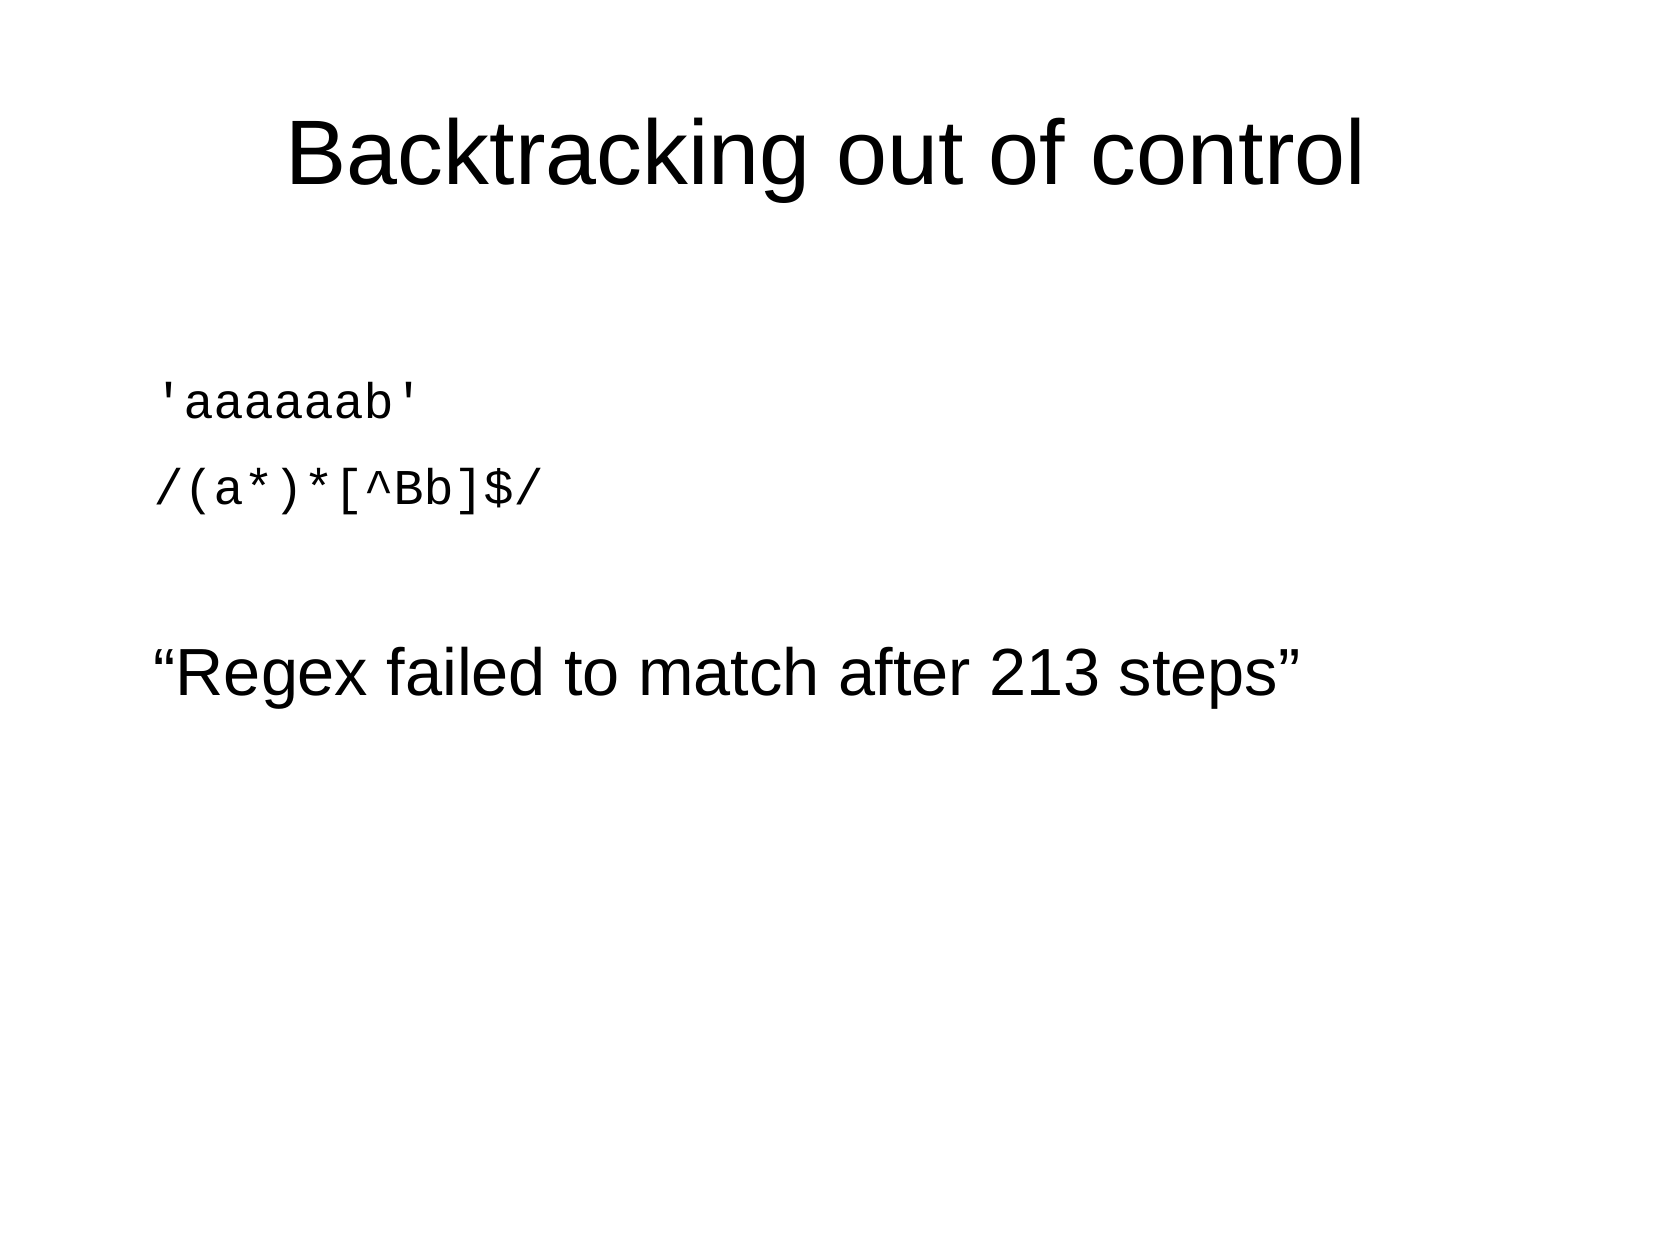

# Backtracking out of control
'aaaaaab'
/(a*)*[^Bb]$/
“Regex failed to match after 213 steps”